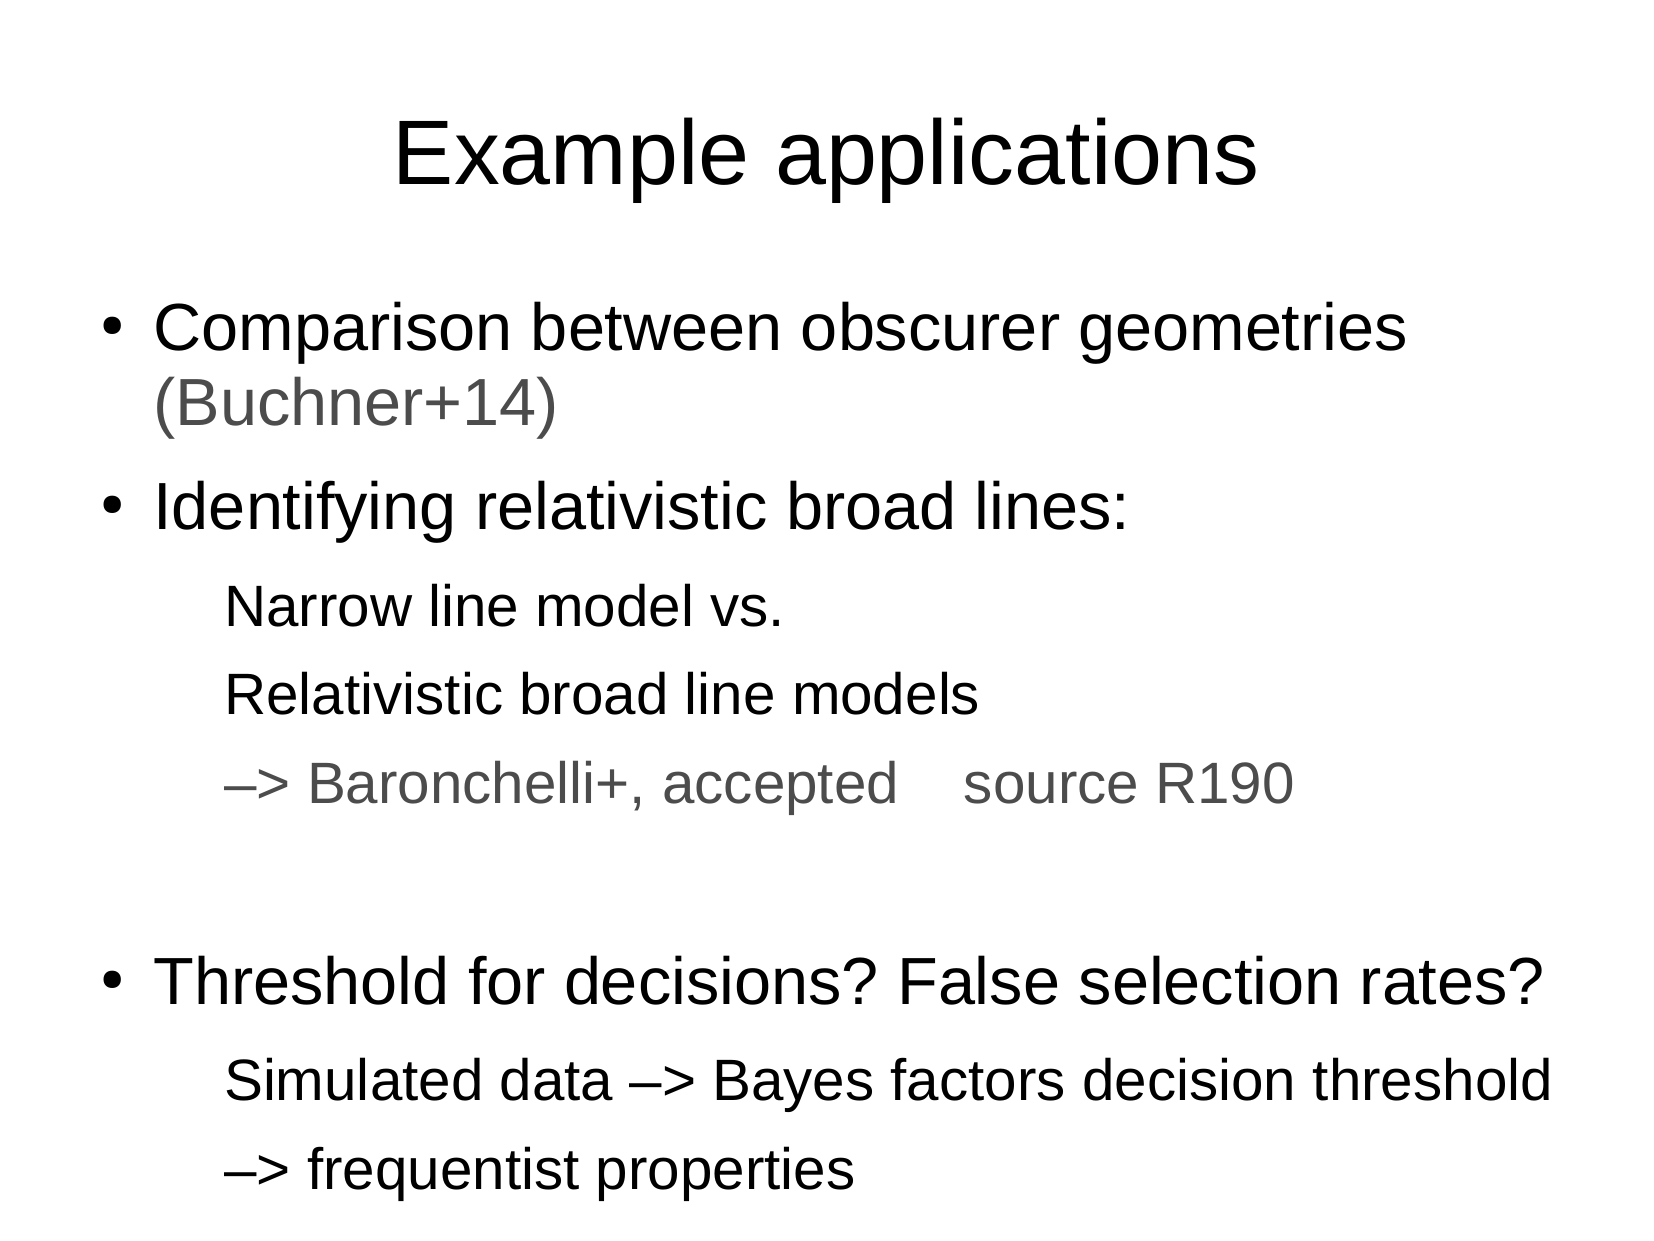

# Example applications
Comparison between obscurer geometries (Buchner+14)
Identifying relativistic broad lines:
Narrow line model vs.
Relativistic broad line models
–> Baronchelli+, accepted source R190
Threshold for decisions? False selection rates?
Simulated data –> Bayes factors decision threshold
–> frequentist properties